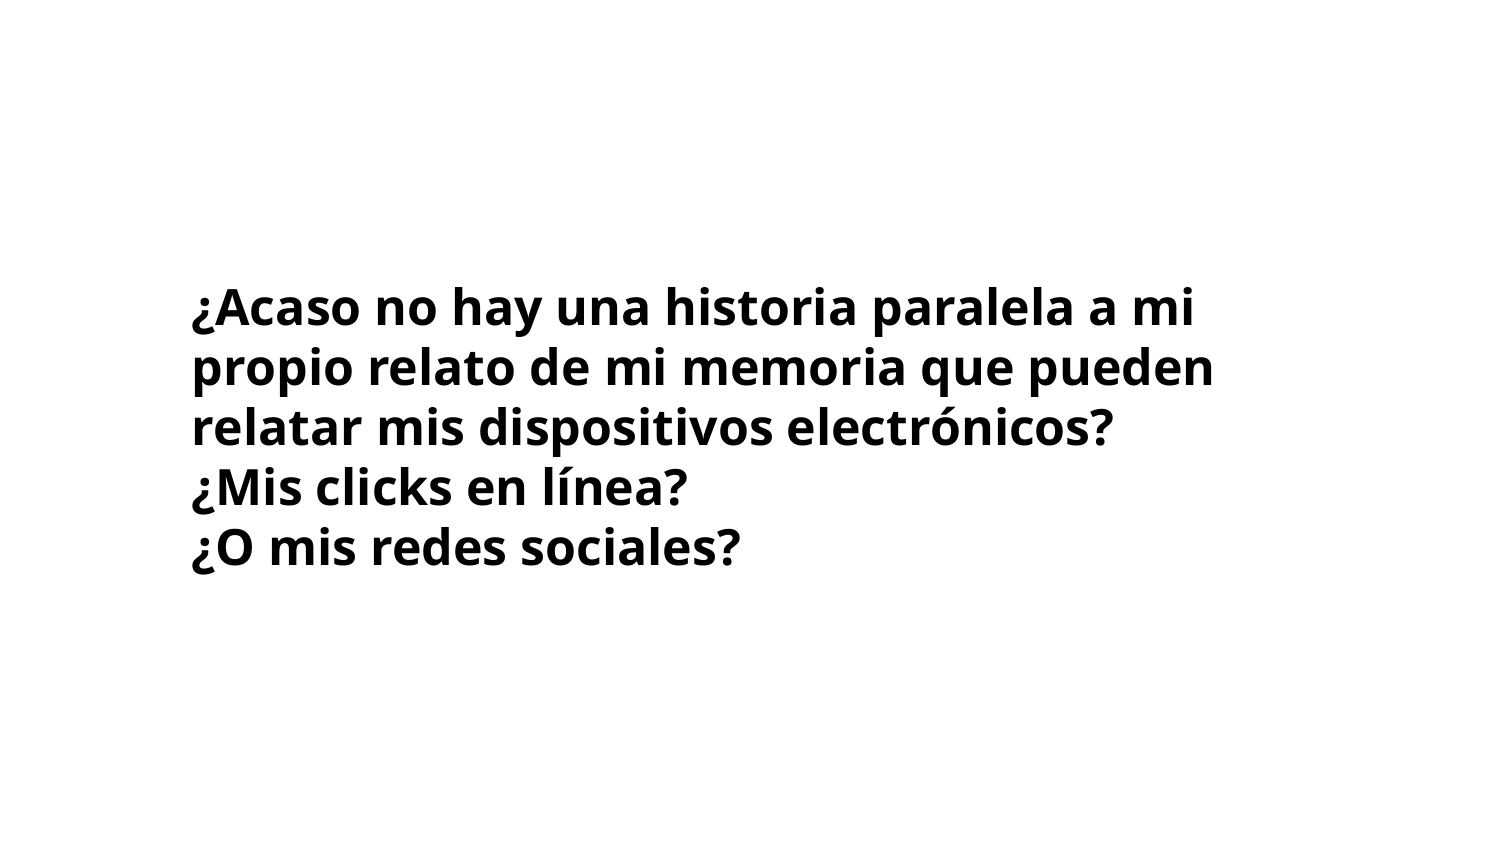

¿Acaso no hay una historia paralela a mi propio relato de mi memoria que pueden relatar mis dispositivos electrónicos?
¿Mis clicks en línea?
¿O mis redes sociales?